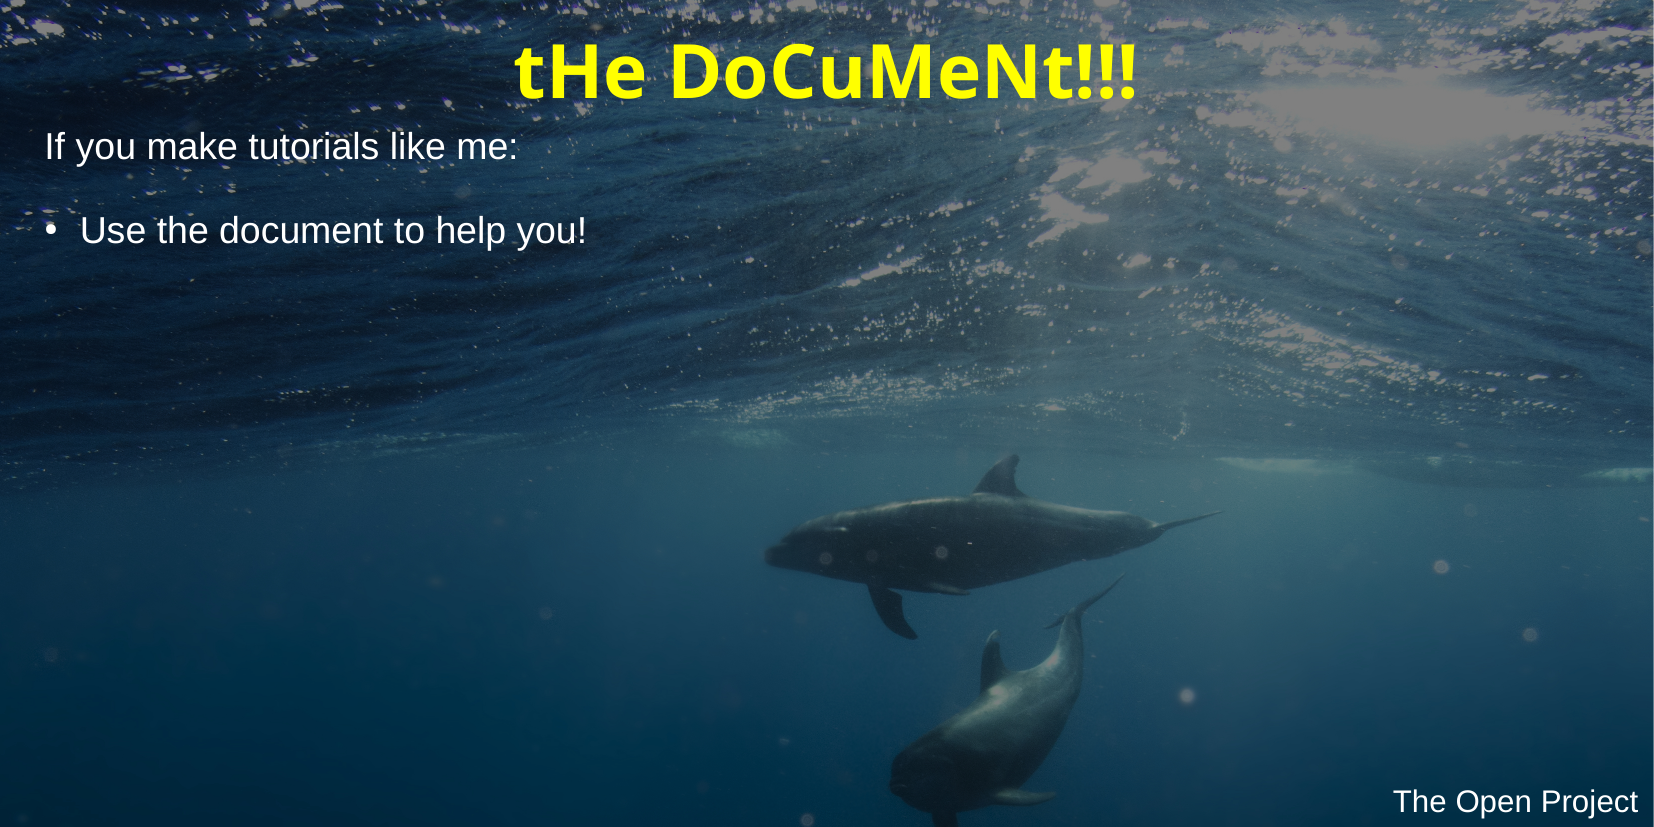

# tHe DoCuMeNt!!!
If you make tutorials like me:
Use the document to help you!
The Open Project